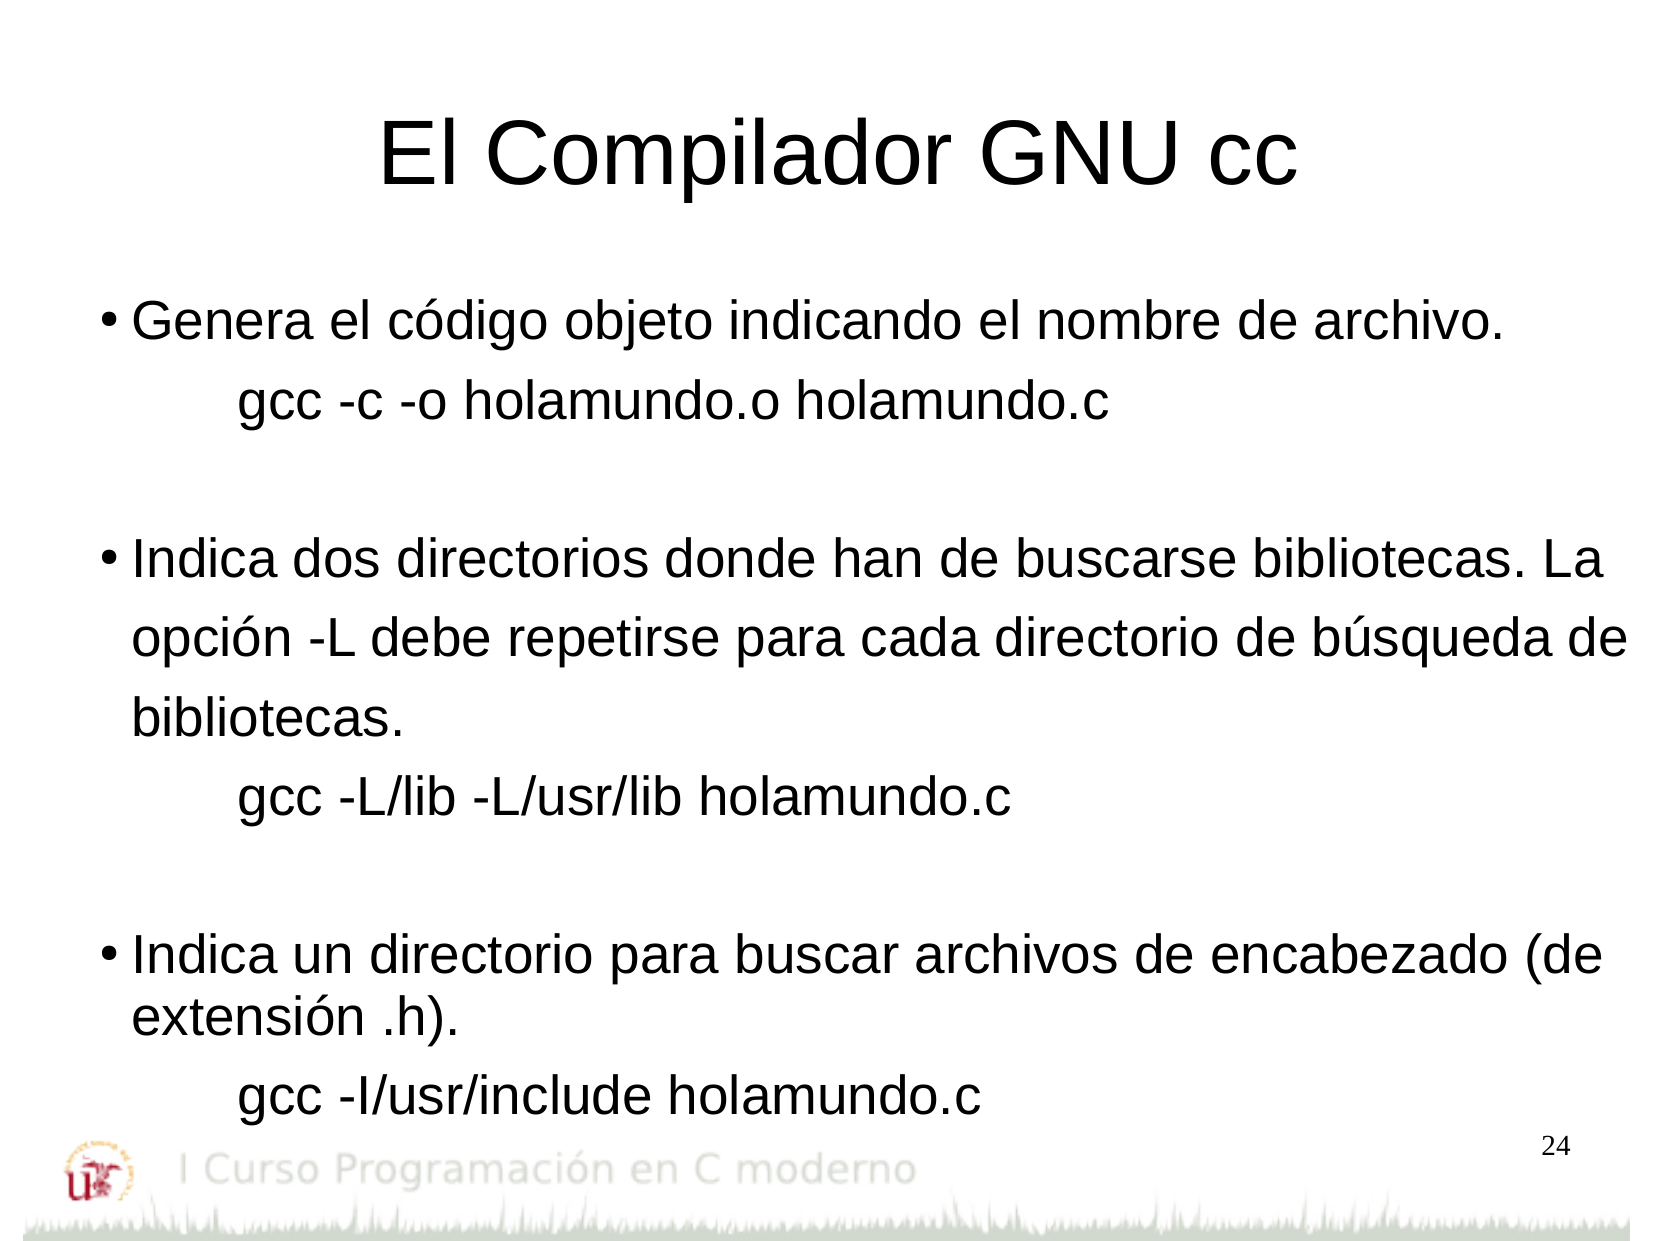

# El Compilador GNU cc
Genera el código objeto indicando el nombre de archivo.
 gcc -c -o holamundo.o holamundo.c
Indica dos directorios donde han de buscarse bibliotecas. La
opción -L debe repetirse para cada directorio de búsqueda de
bibliotecas.
 gcc -L/lib -L/usr/lib holamundo.c
Indica un directorio para buscar archivos de encabezado (de extensión .h).
 gcc -I/usr/include holamundo.c
24